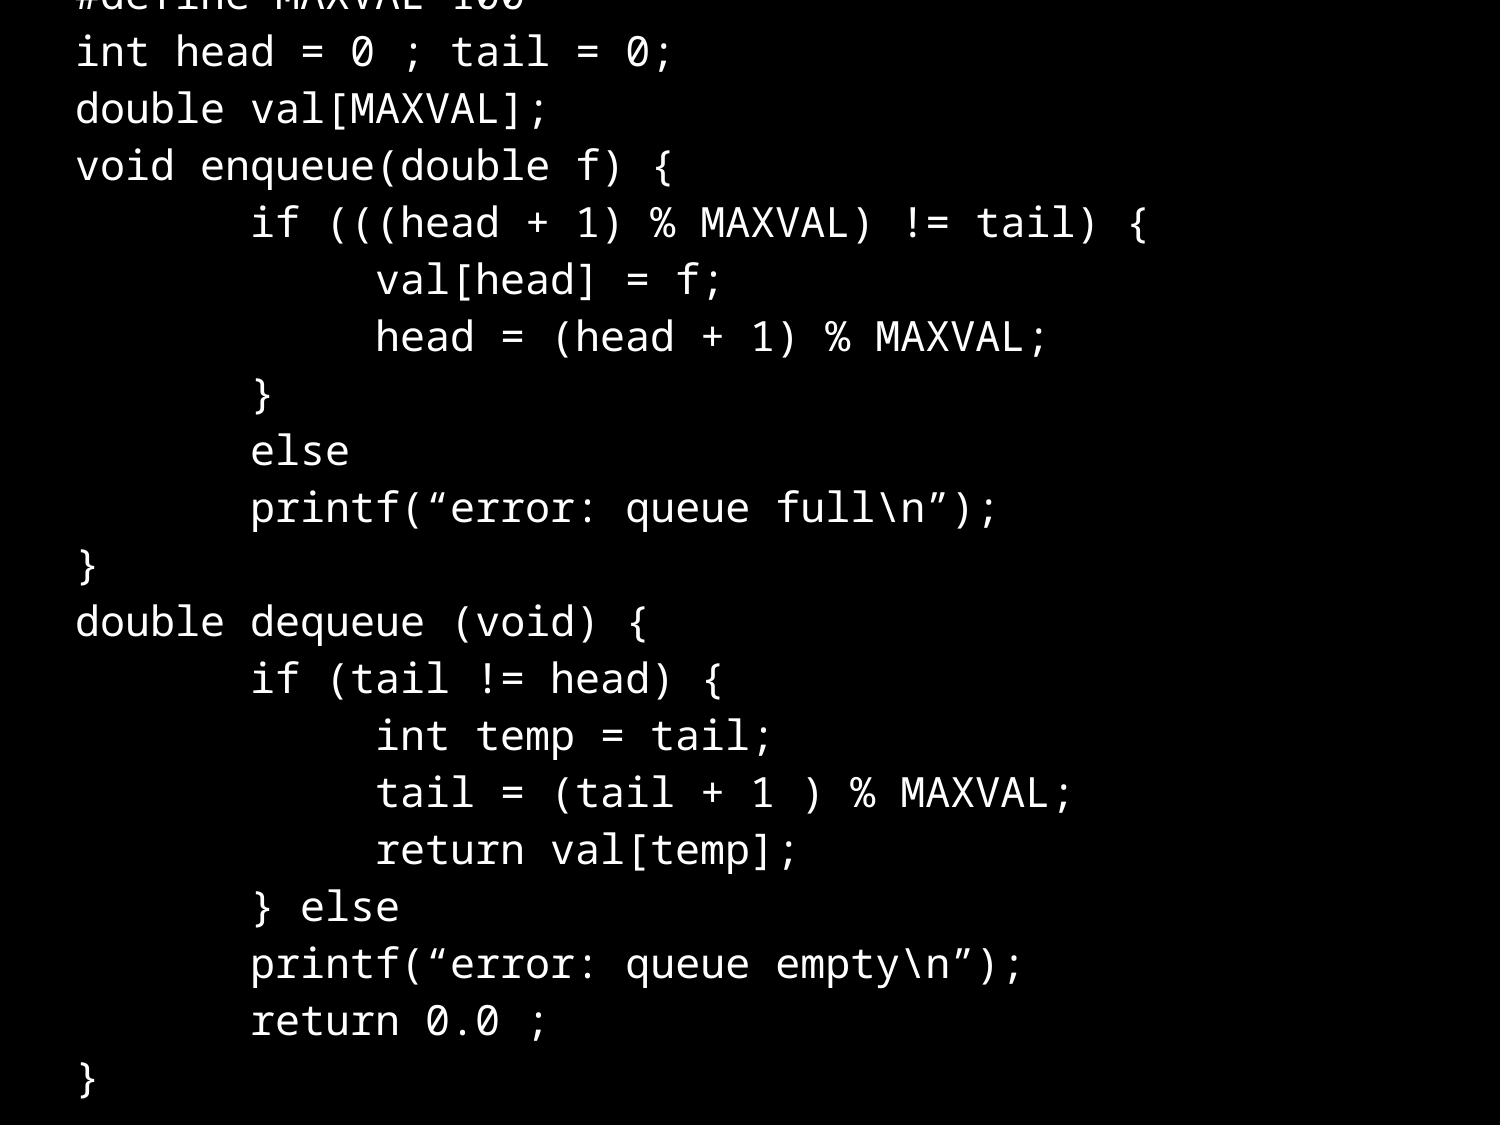

# #define MAXVAL 100 int head = 0 ; tail = 0; double val[MAXVAL]; void enqueue(double f) { if (((head + 1) % MAXVAL) != tail) { val[head] = f; head = (head + 1) % MAXVAL; } else printf(“error: queue full\n”); } double dequeue (void) { if (tail != head) { int temp = tail; tail = (tail + 1 ) % MAXVAL; return val[temp]; } else printf(“error: queue empty\n”); return 0.0 ; }